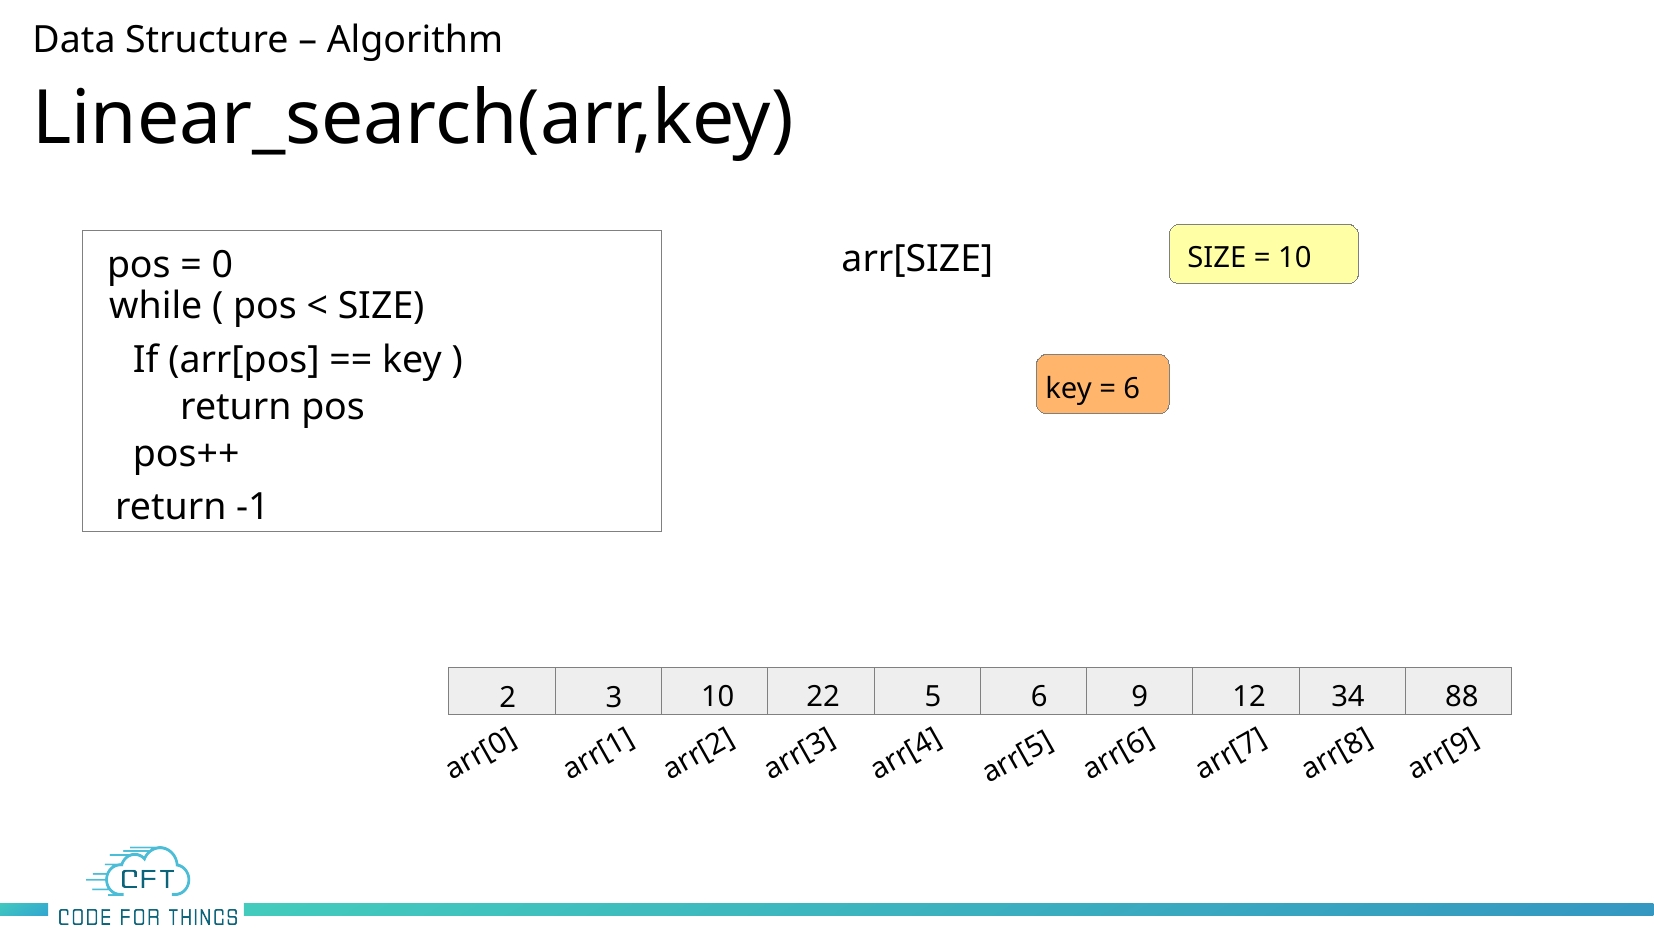

# Data Structure – Algorithm Linear_search(arr,key)
arr[SIZE]
SIZE = 10
 pos = 0
while ( pos < SIZE)
If (arr[pos] == key )
key = 6
return pos
pos++
return -1
arr[0]
arr[1]
arr[2]
arr[3]
arr[4]
arr[6]
arr[7]
arr[8]
arr[9]
arr[5]
10
22
5
6
9
12
34
88
2
3